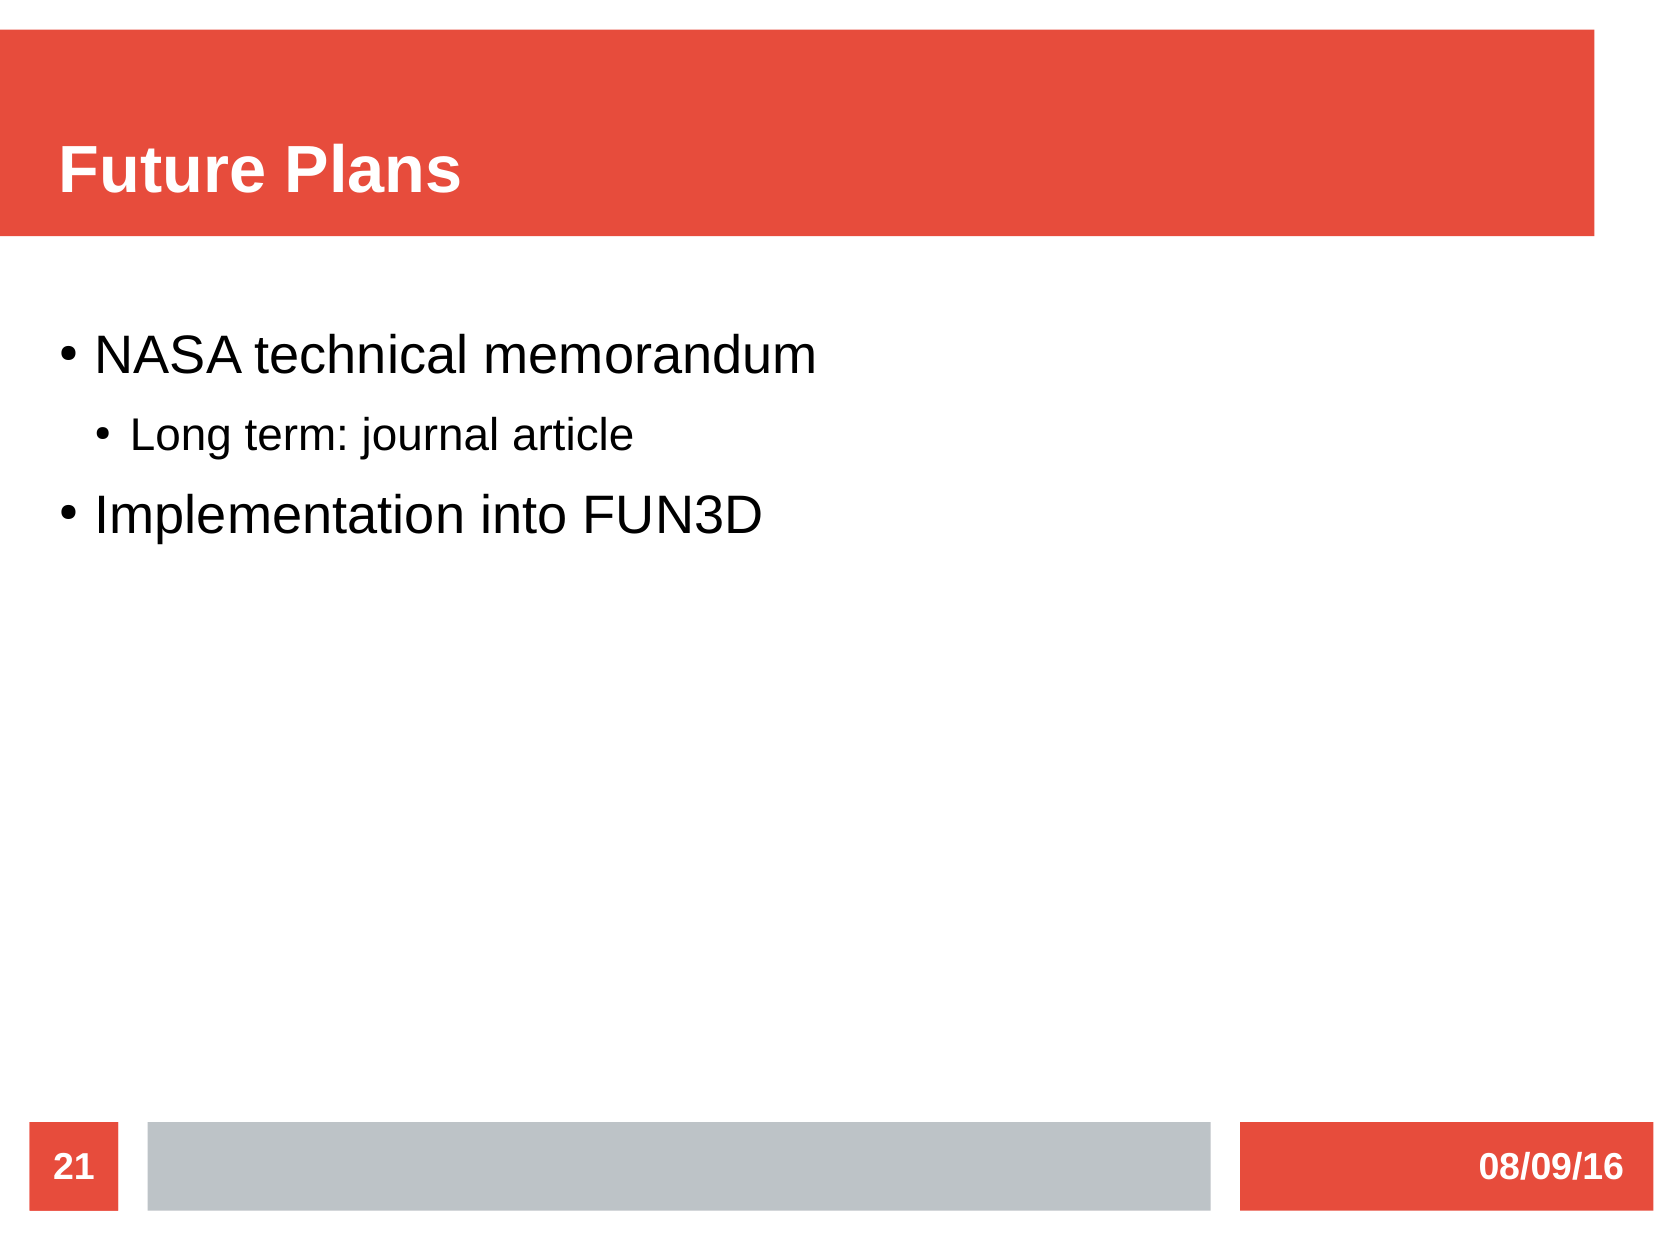

# Future Plans
NASA technical memorandum
Long term: journal article
Implementation into FUN3D
21
08/09/16